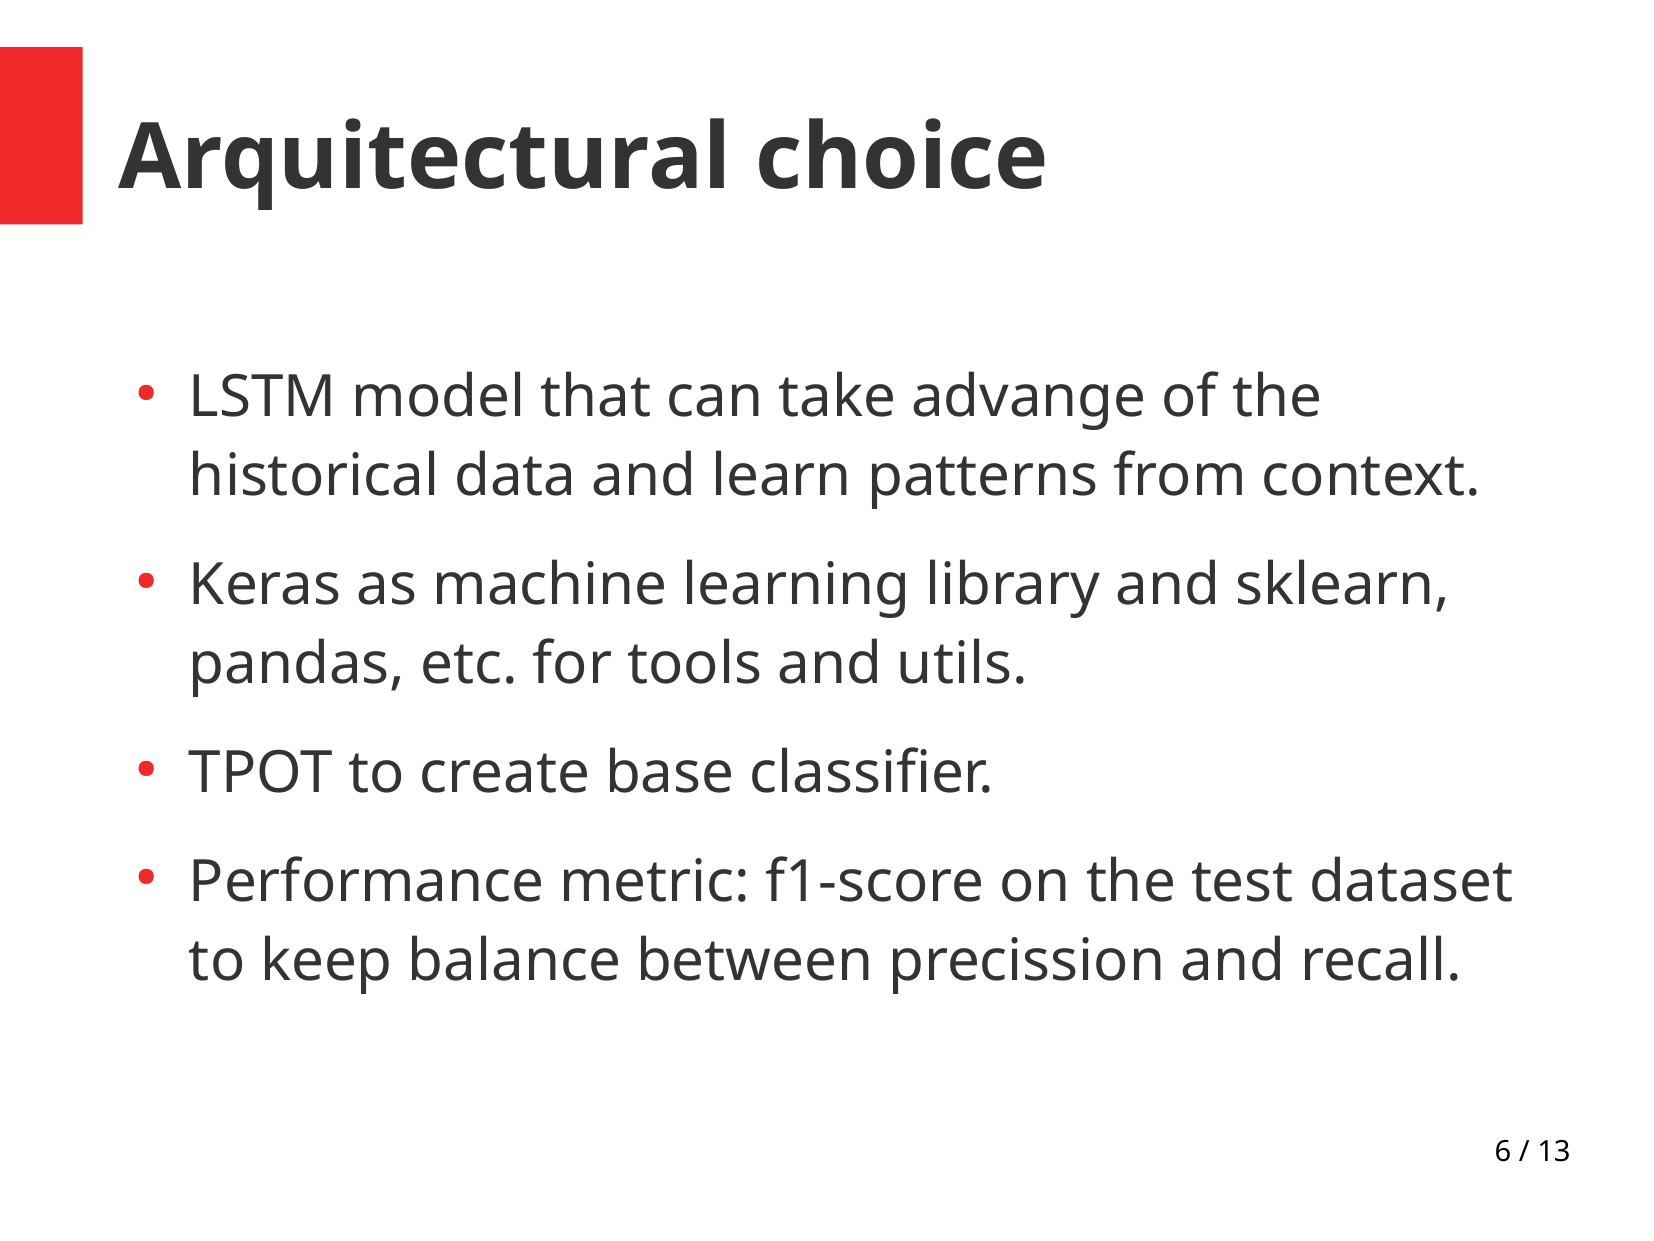

# Arquitectural choice
LSTM model that can take advange of the historical data and learn patterns from context.
Keras as machine learning library and sklearn, pandas, etc. for tools and utils.
TPOT to create base classifier.
Performance metric: f1-score on the test dataset to keep balance between precission and recall.
6